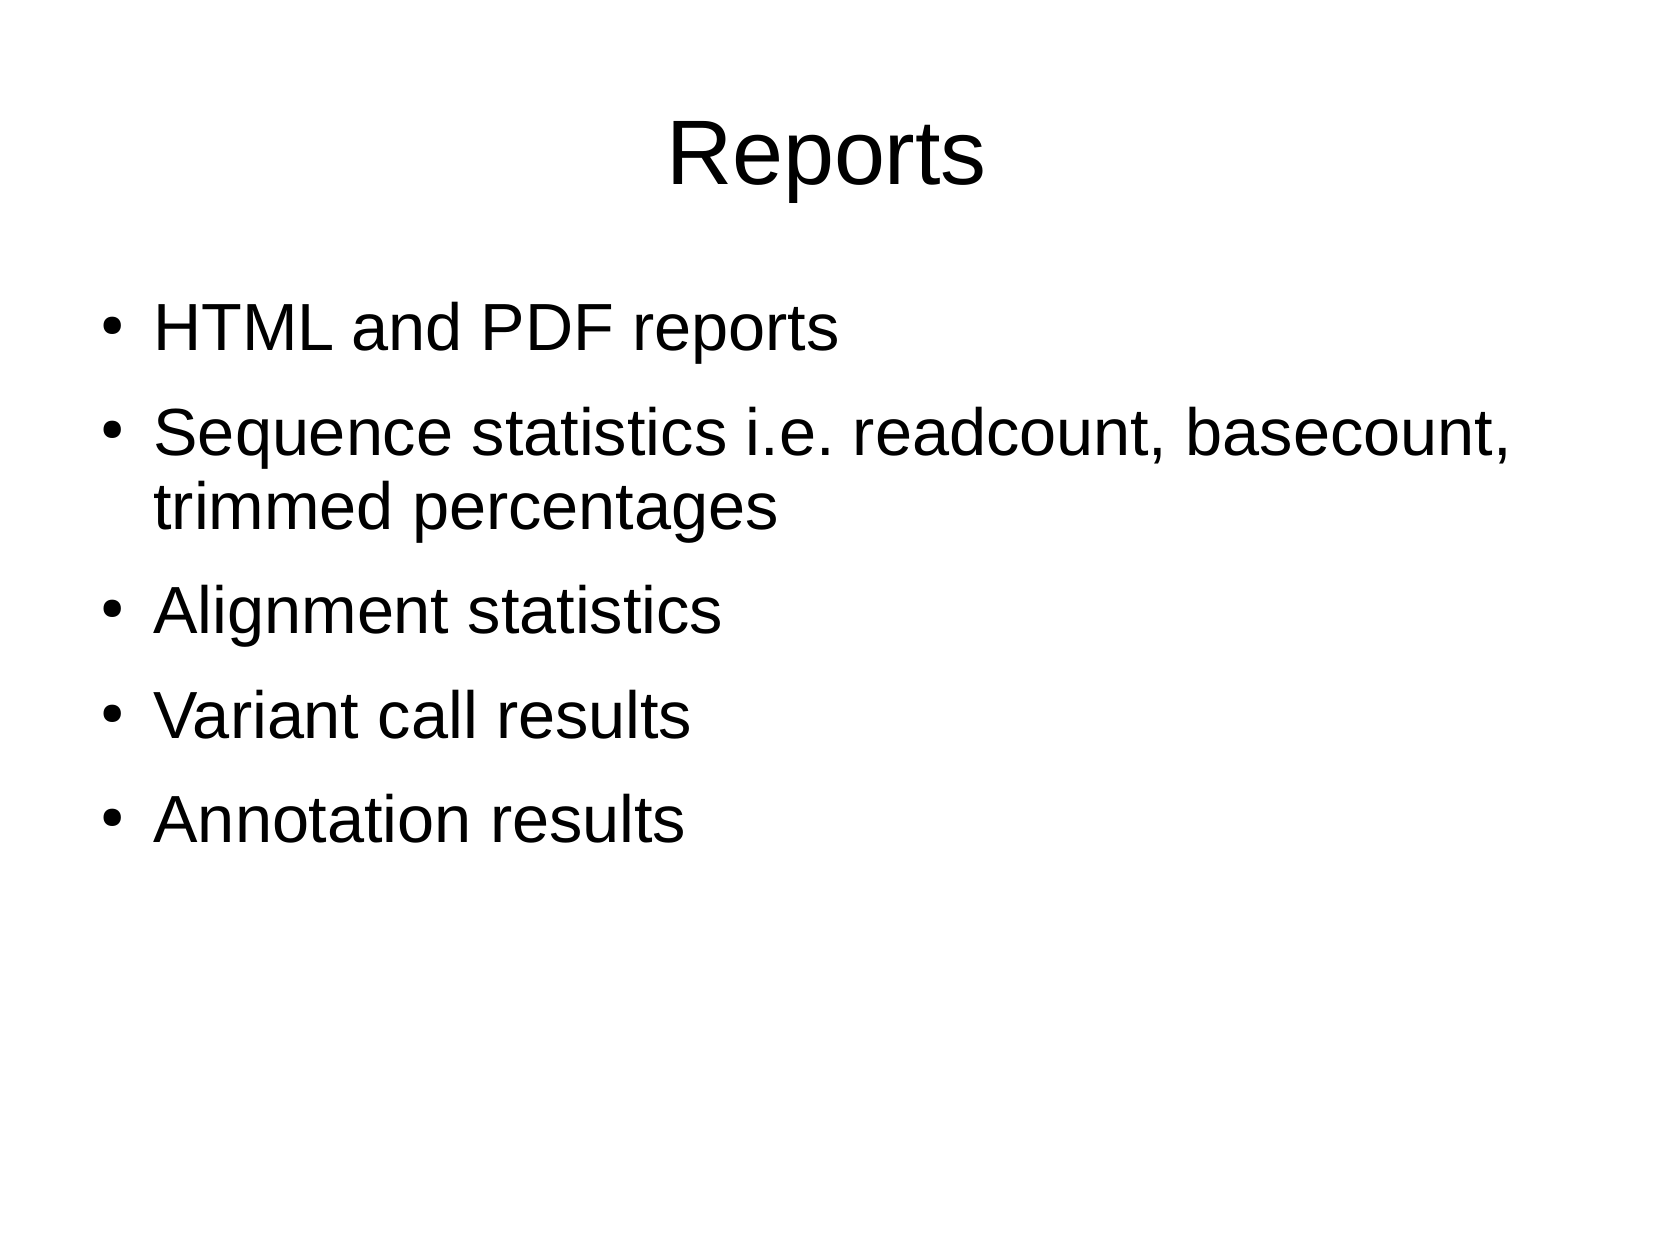

# Reports
HTML and PDF reports
Sequence statistics i.e. readcount, basecount, trimmed percentages
Alignment statistics
Variant call results
Annotation results